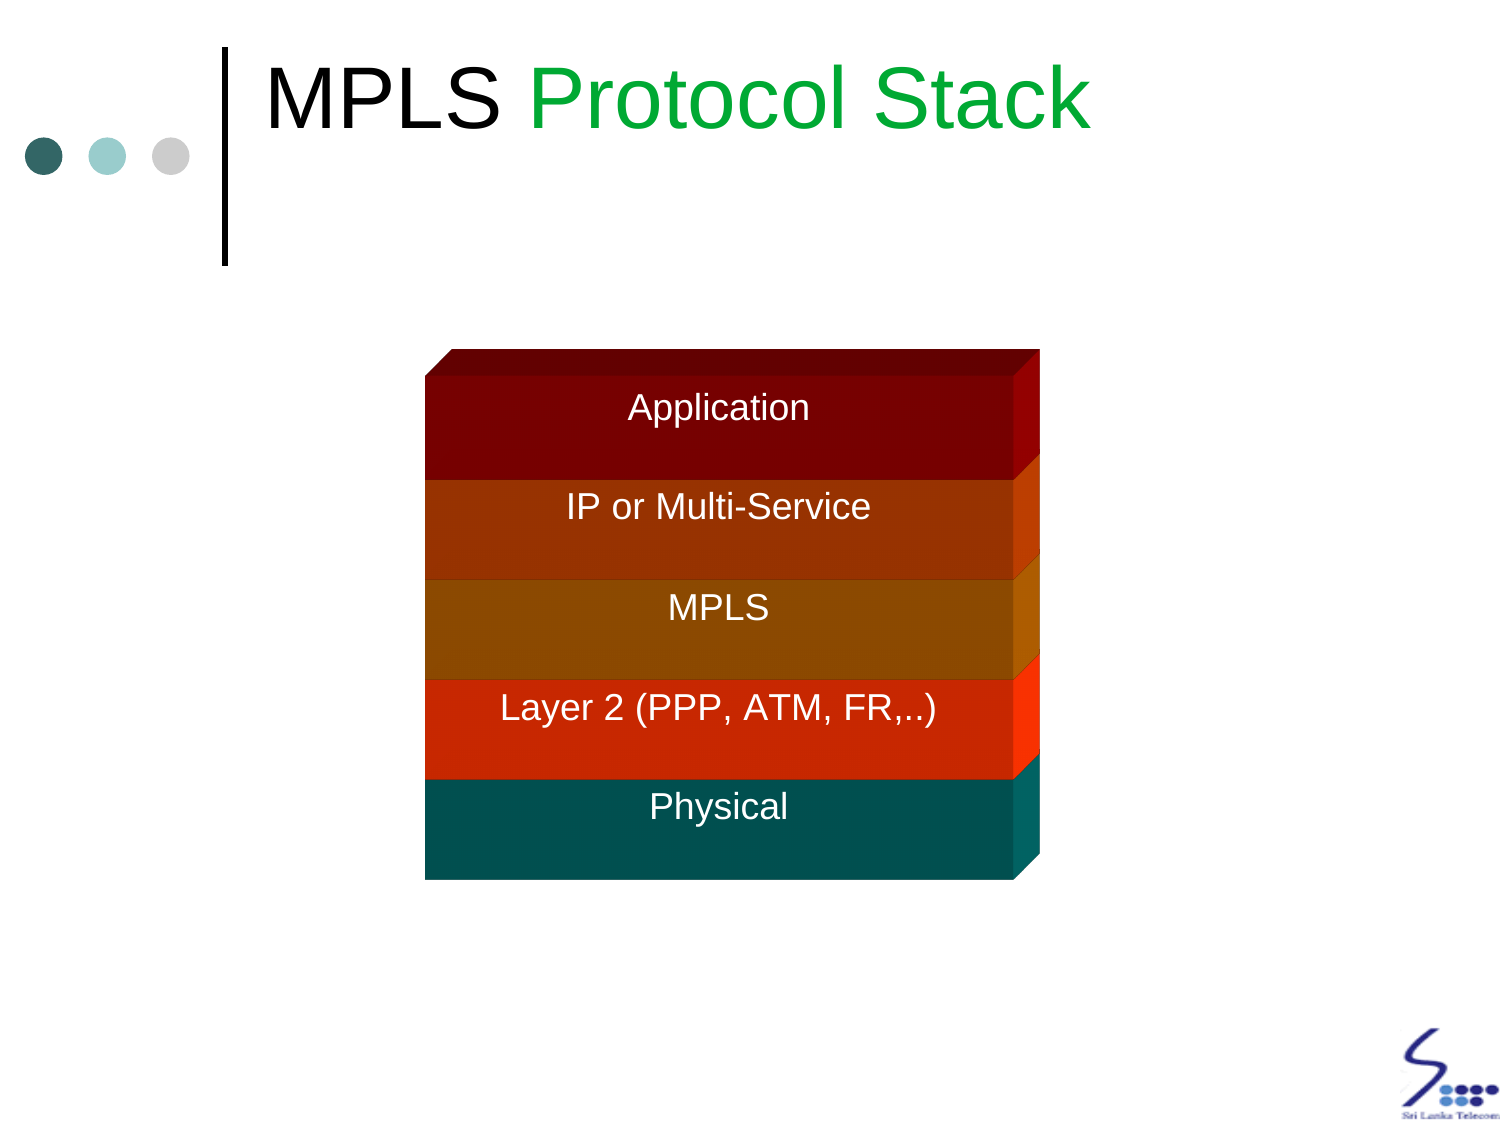

# MPLS Protocol Stack
Application
IP or Multi-Service
MPLS
Layer 2 (PPP, ATM, FR,..)
Physical